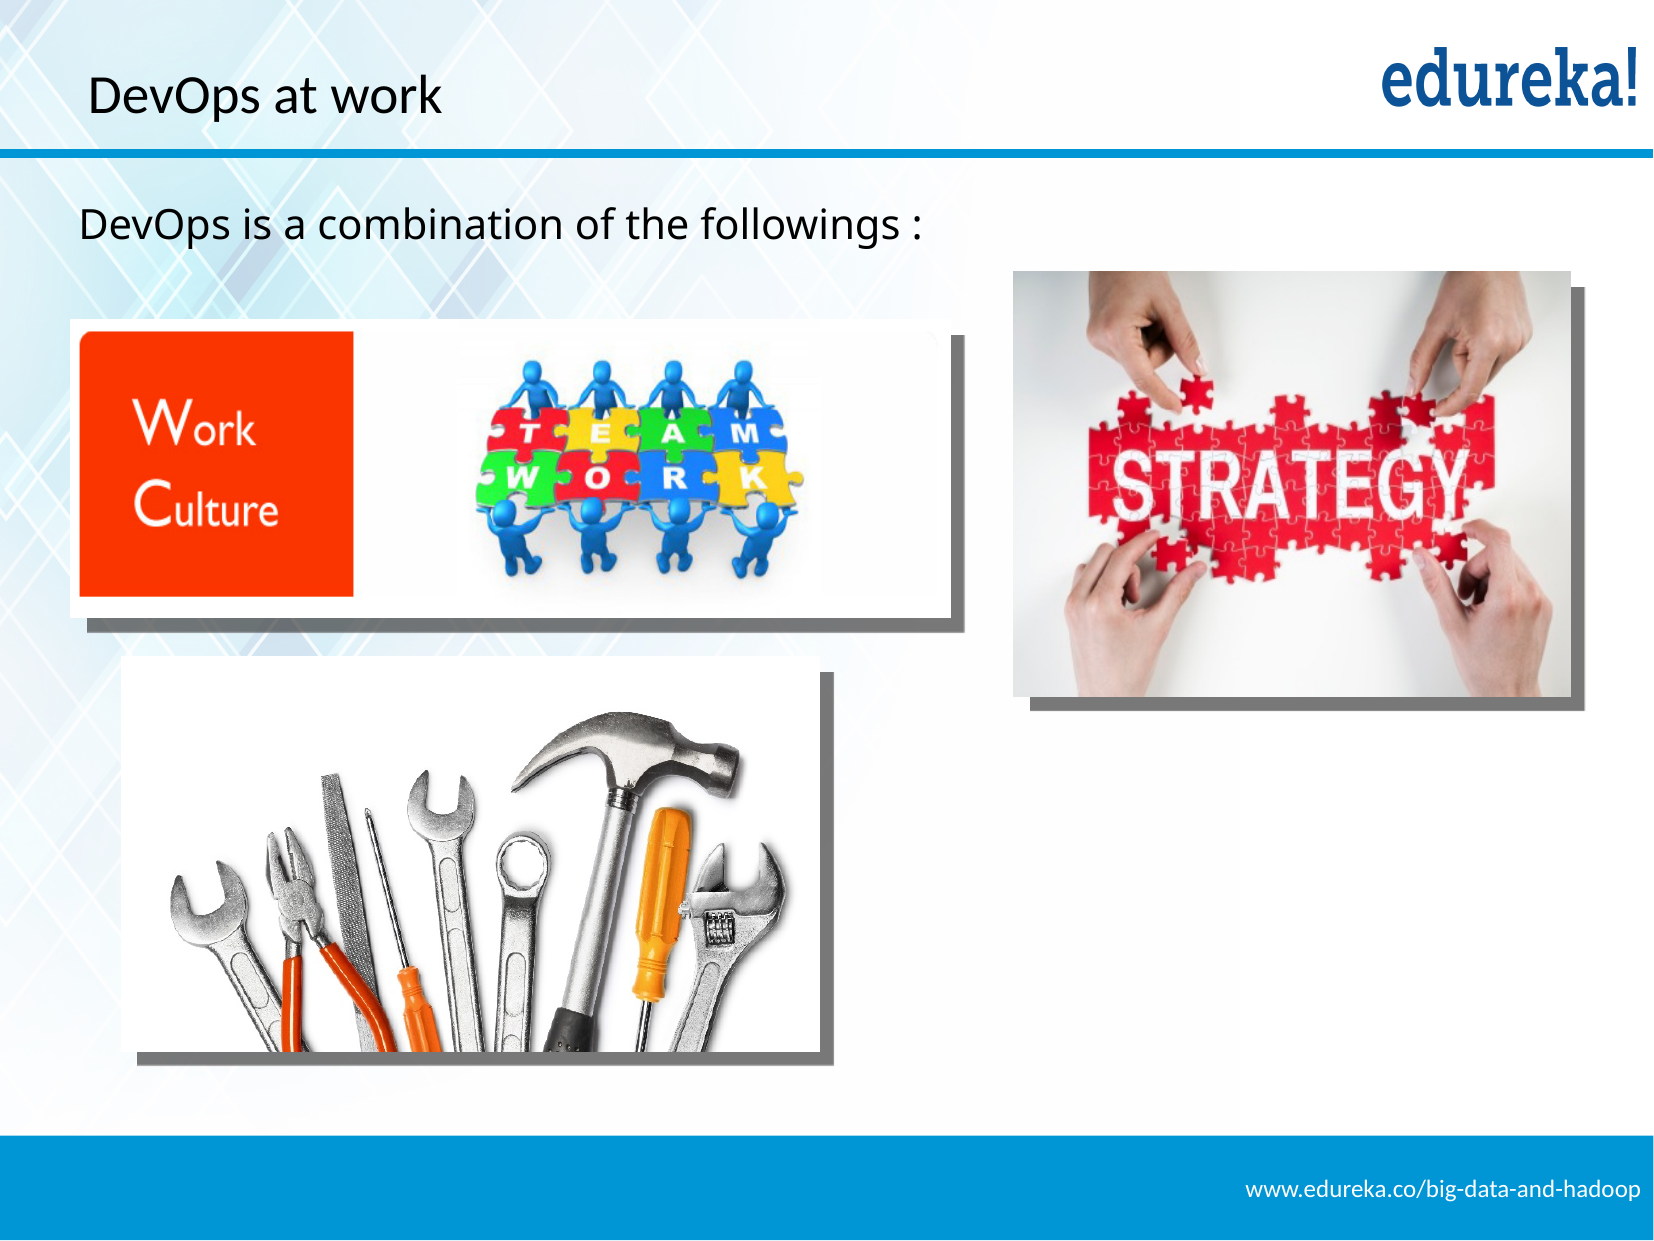

# DevOps at work
DevOps is a combination of the followings :